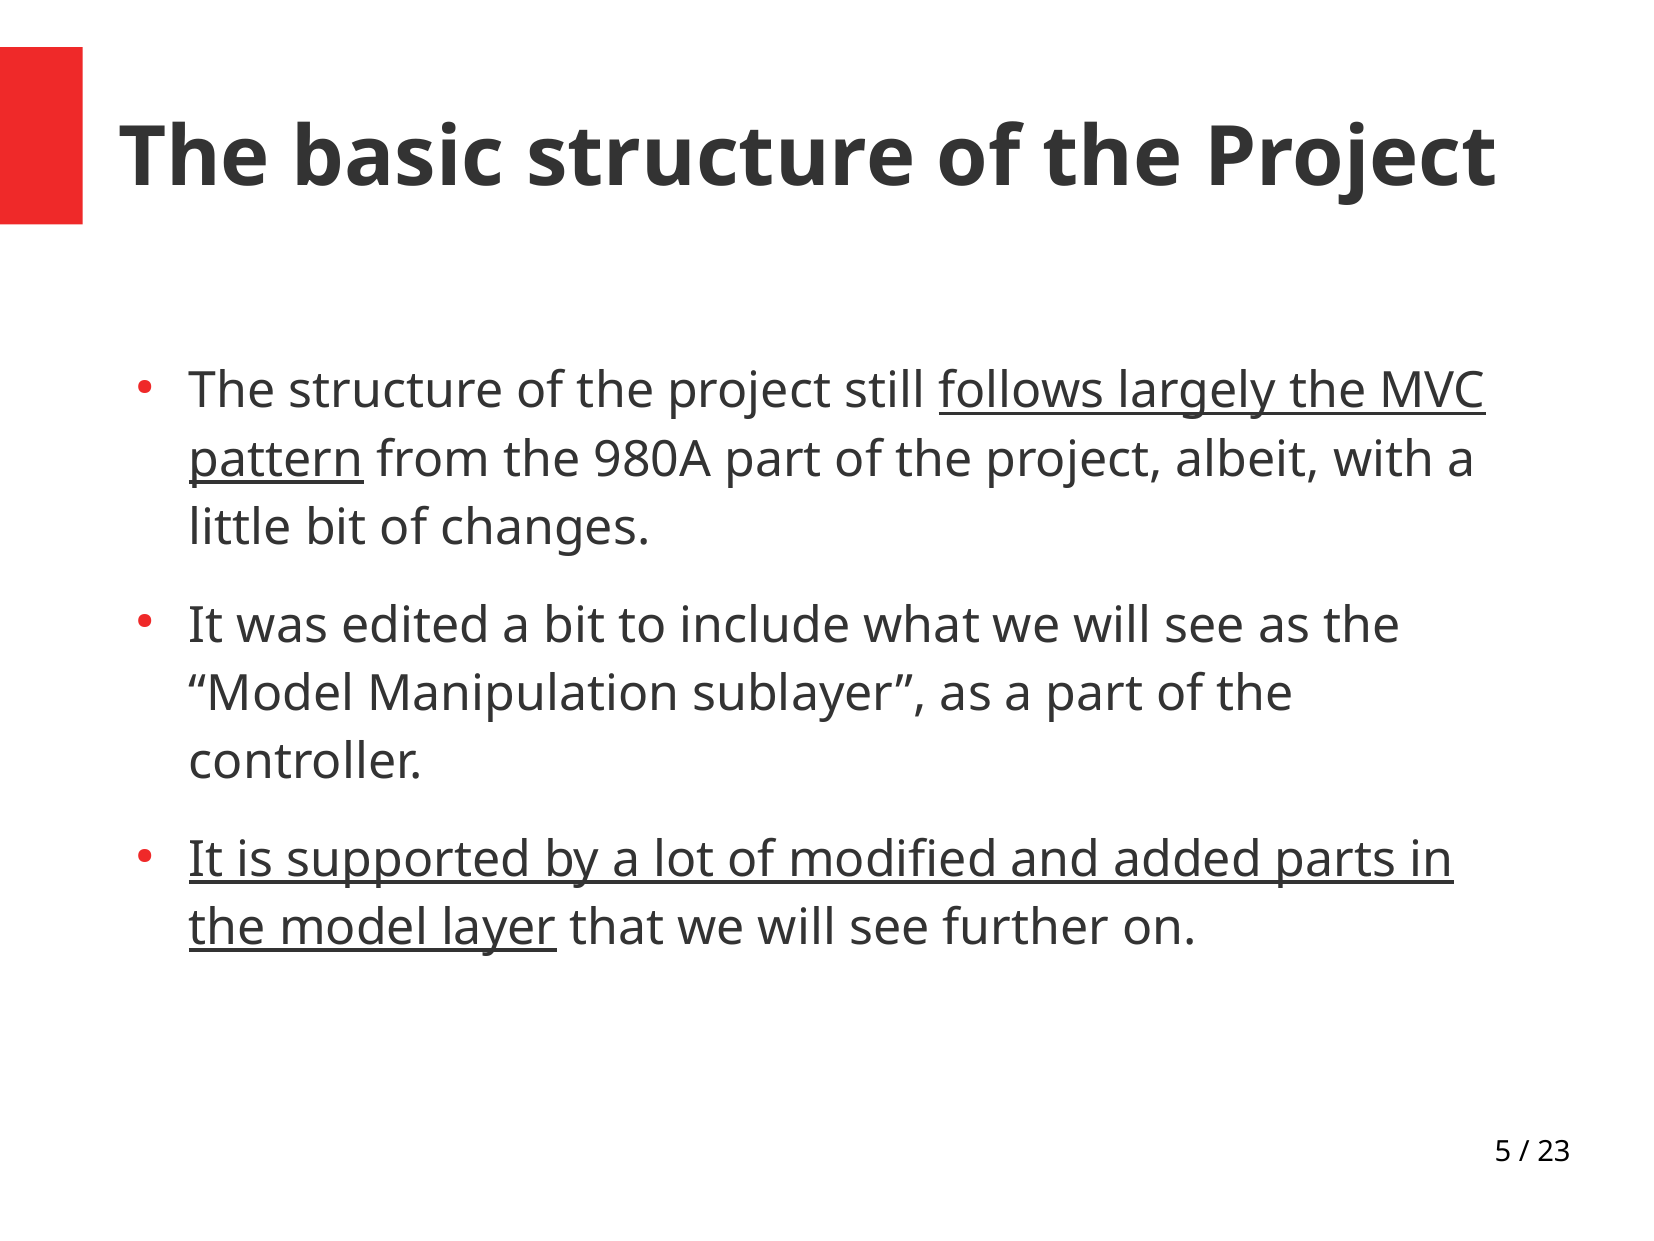

# The basic structure of the Project
The structure of the project still follows largely the MVC pattern from the 980A part of the project, albeit, with a little bit of changes.
It was edited a bit to include what we will see as the “Model Manipulation sublayer”, as a part of the controller.
It is supported by a lot of modified and added parts in the model layer that we will see further on.
5